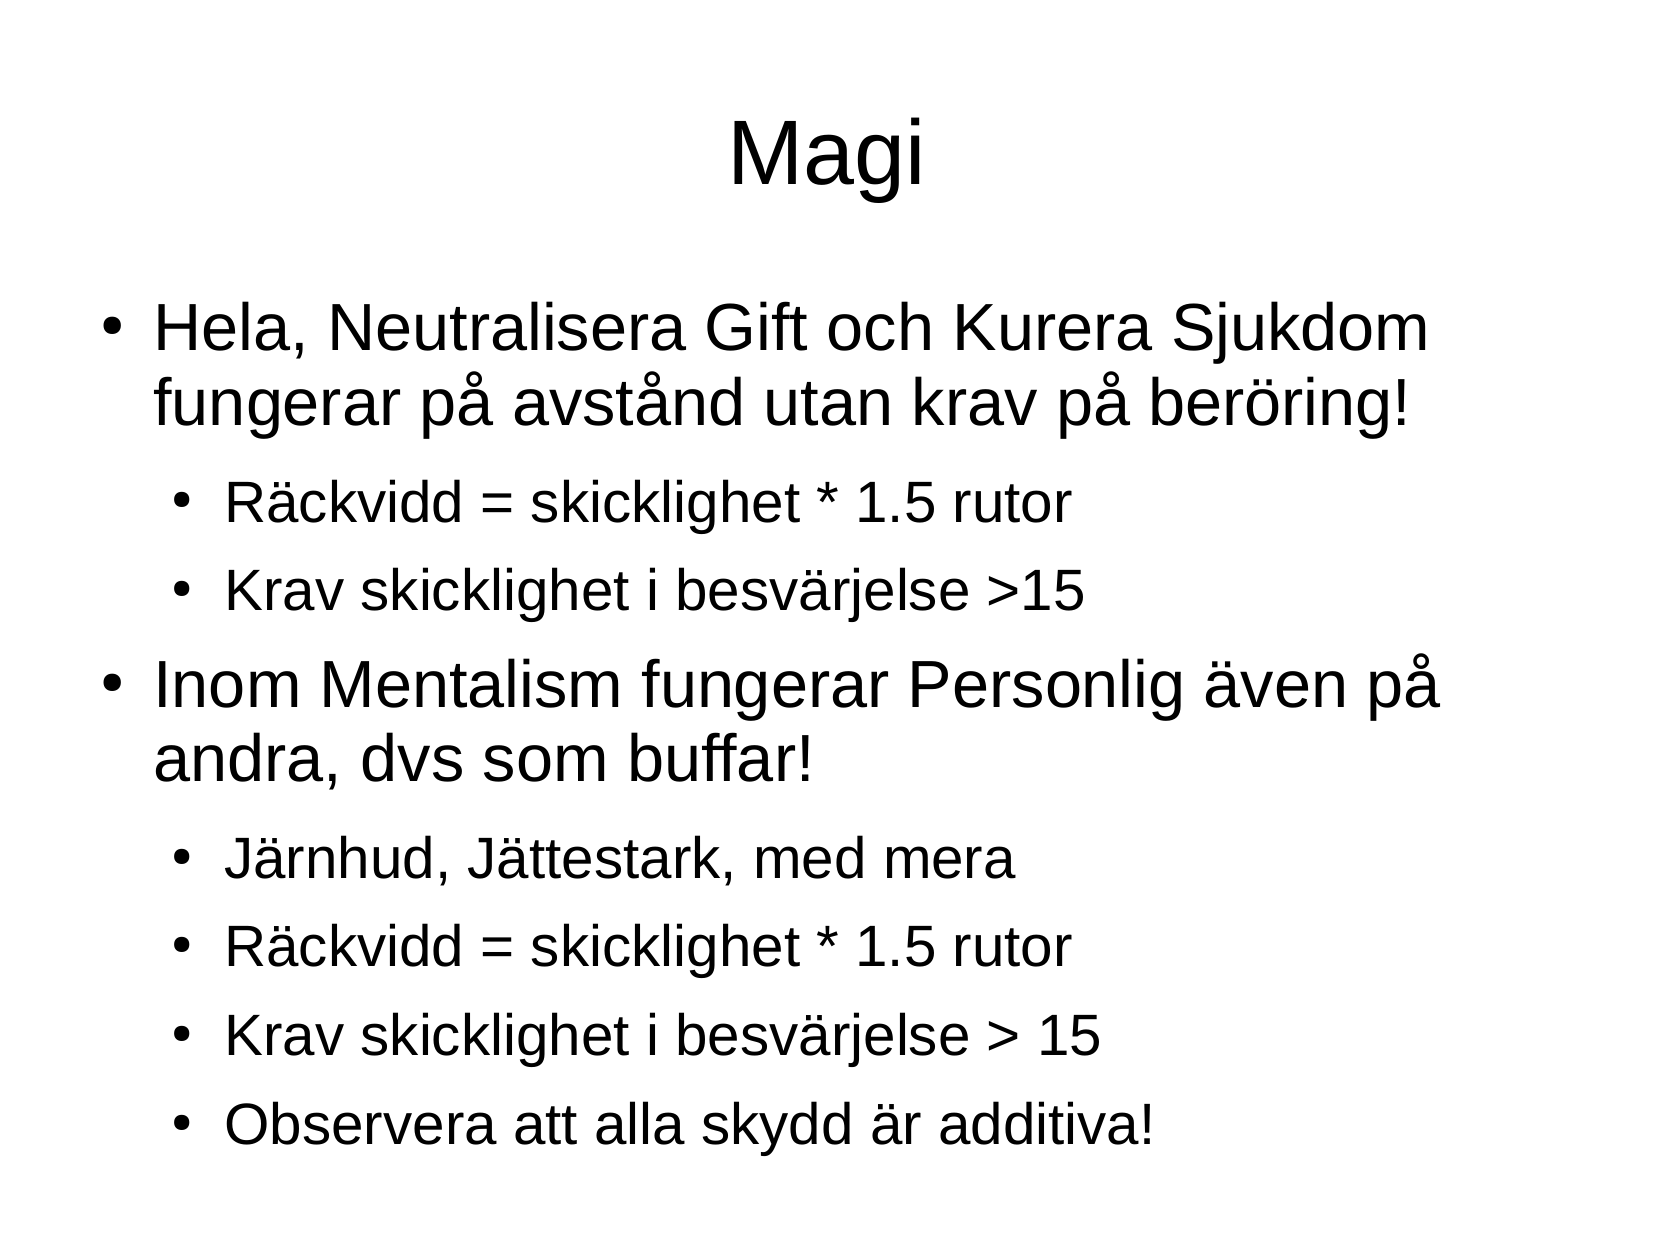

# Magi
Hela, Neutralisera Gift och Kurera Sjukdom fungerar på avstånd utan krav på beröring!
Räckvidd = skicklighet * 1.5 rutor
Krav skicklighet i besvärjelse >15
Inom Mentalism fungerar Personlig även på andra, dvs som buffar!
Järnhud, Jättestark, med mera
Räckvidd = skicklighet * 1.5 rutor
Krav skicklighet i besvärjelse > 15
Observera att alla skydd är additiva!